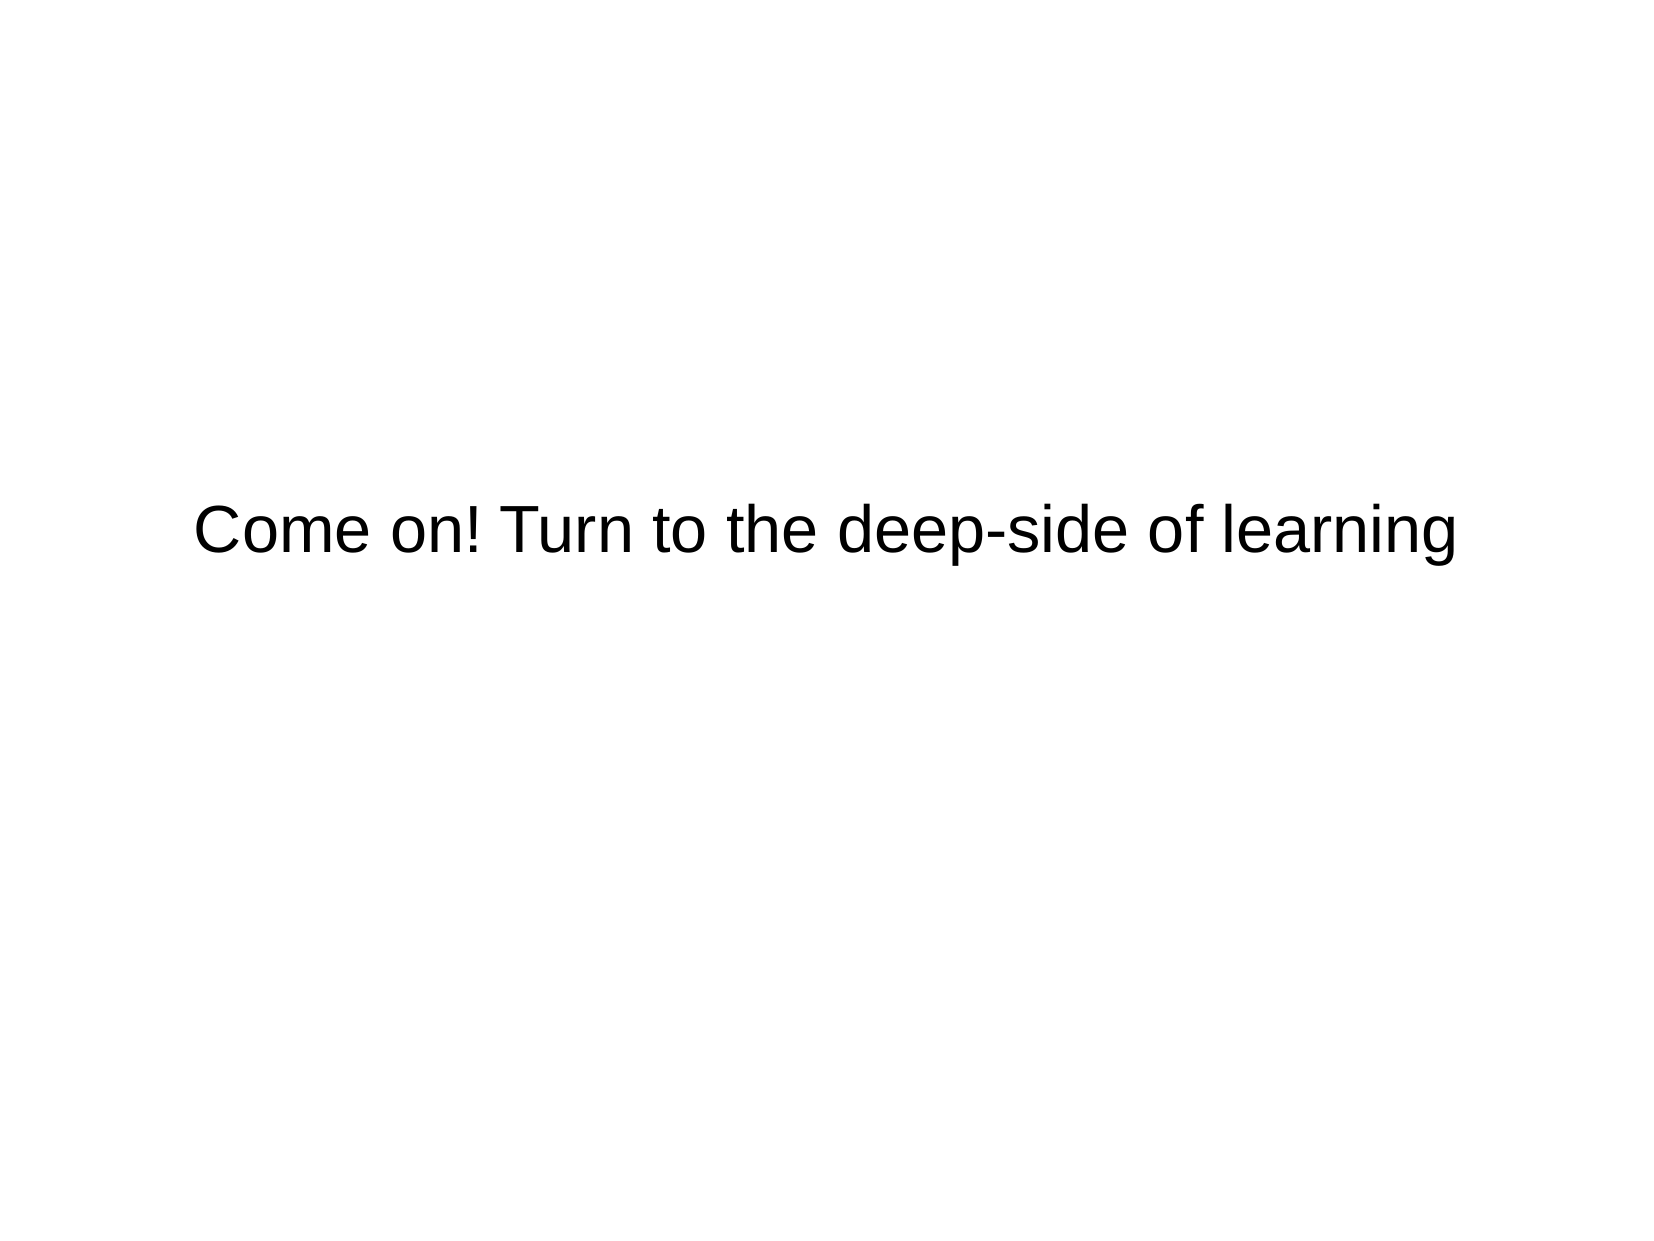

# Come on! Turn to the deep-side of learning